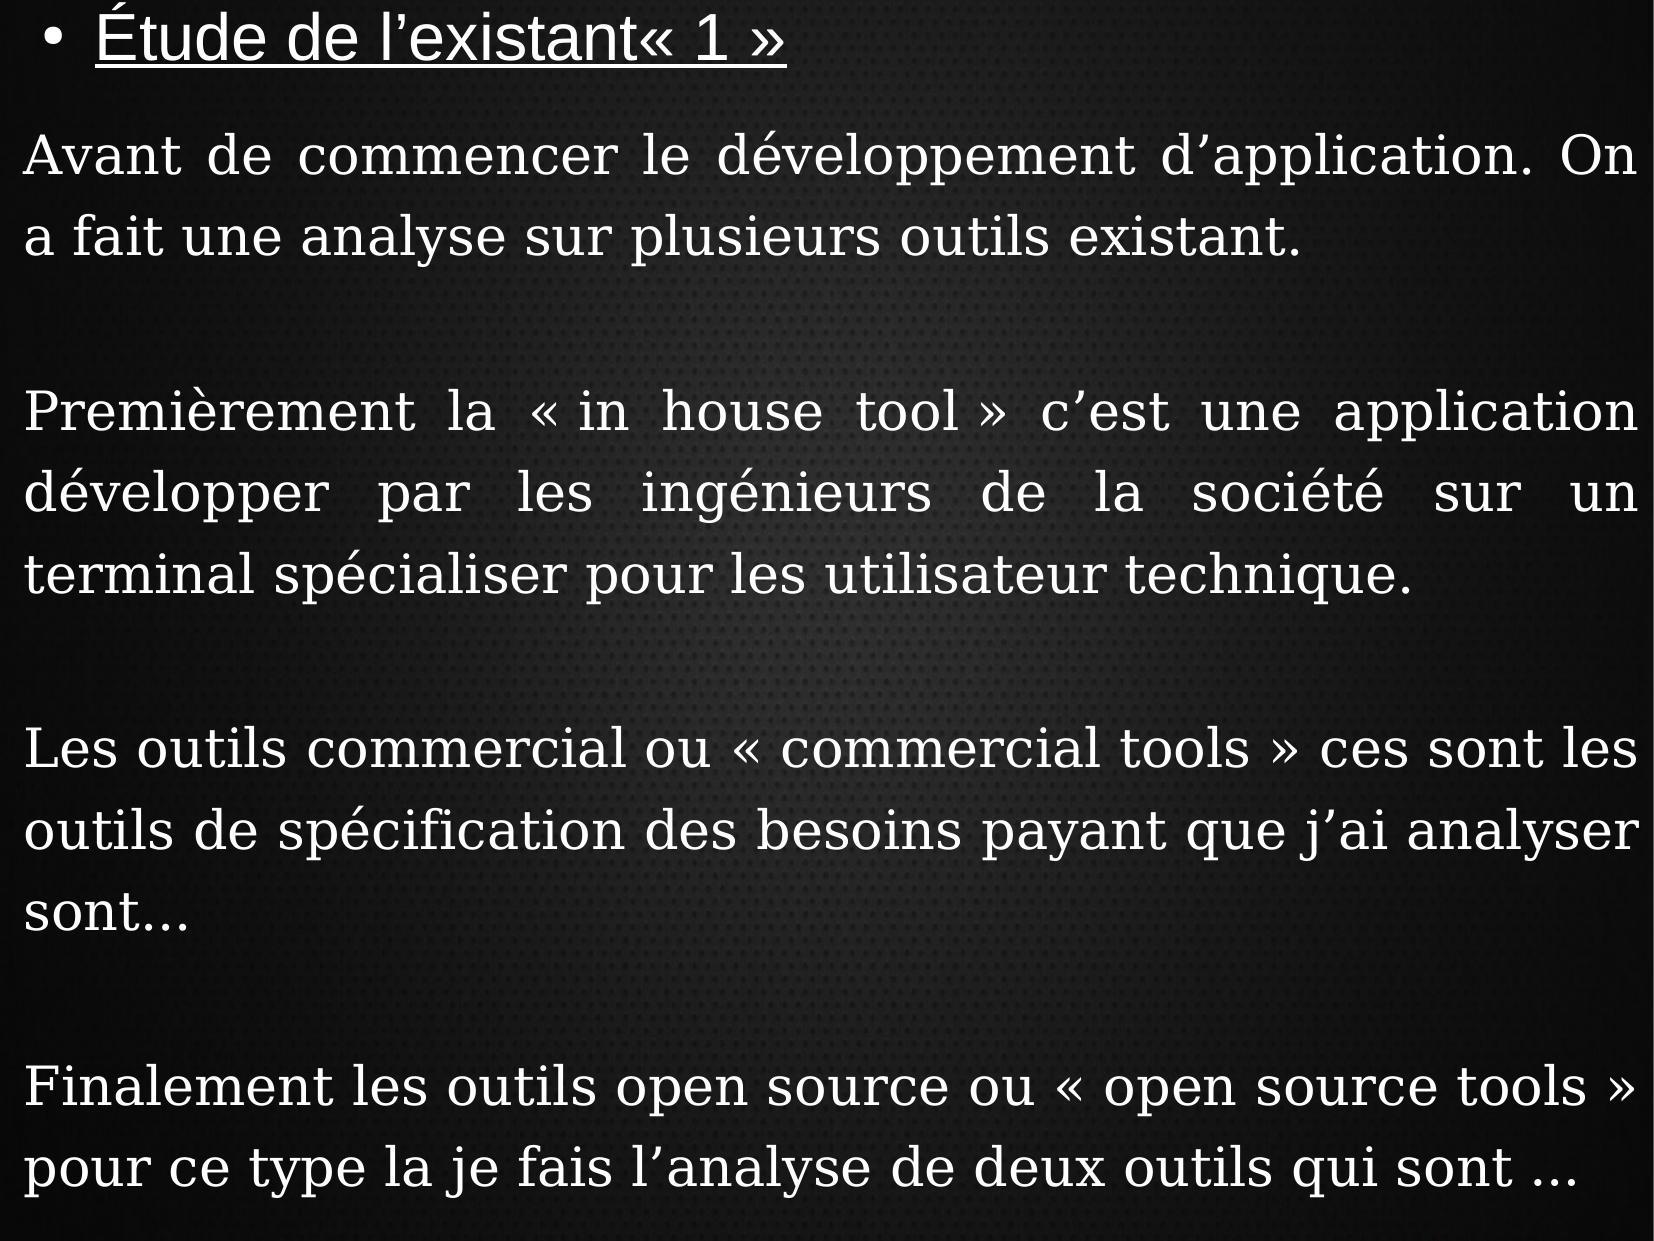

# Étude de l’existant« 1 »
Avant de commencer le développement d’application. On a fait une analyse sur plusieurs outils existant.
Premièrement la « in house tool » c’est une application développer par les ingénieurs de la société sur un terminal spécialiser pour les utilisateur technique.
Les outils commercial ou « commercial tools » ces sont les outils de spécification des besoins payant que j’ai analyser sont...
Finalement les outils open source ou « open source tools » pour ce type la je fais l’analyse de deux outils qui sont …